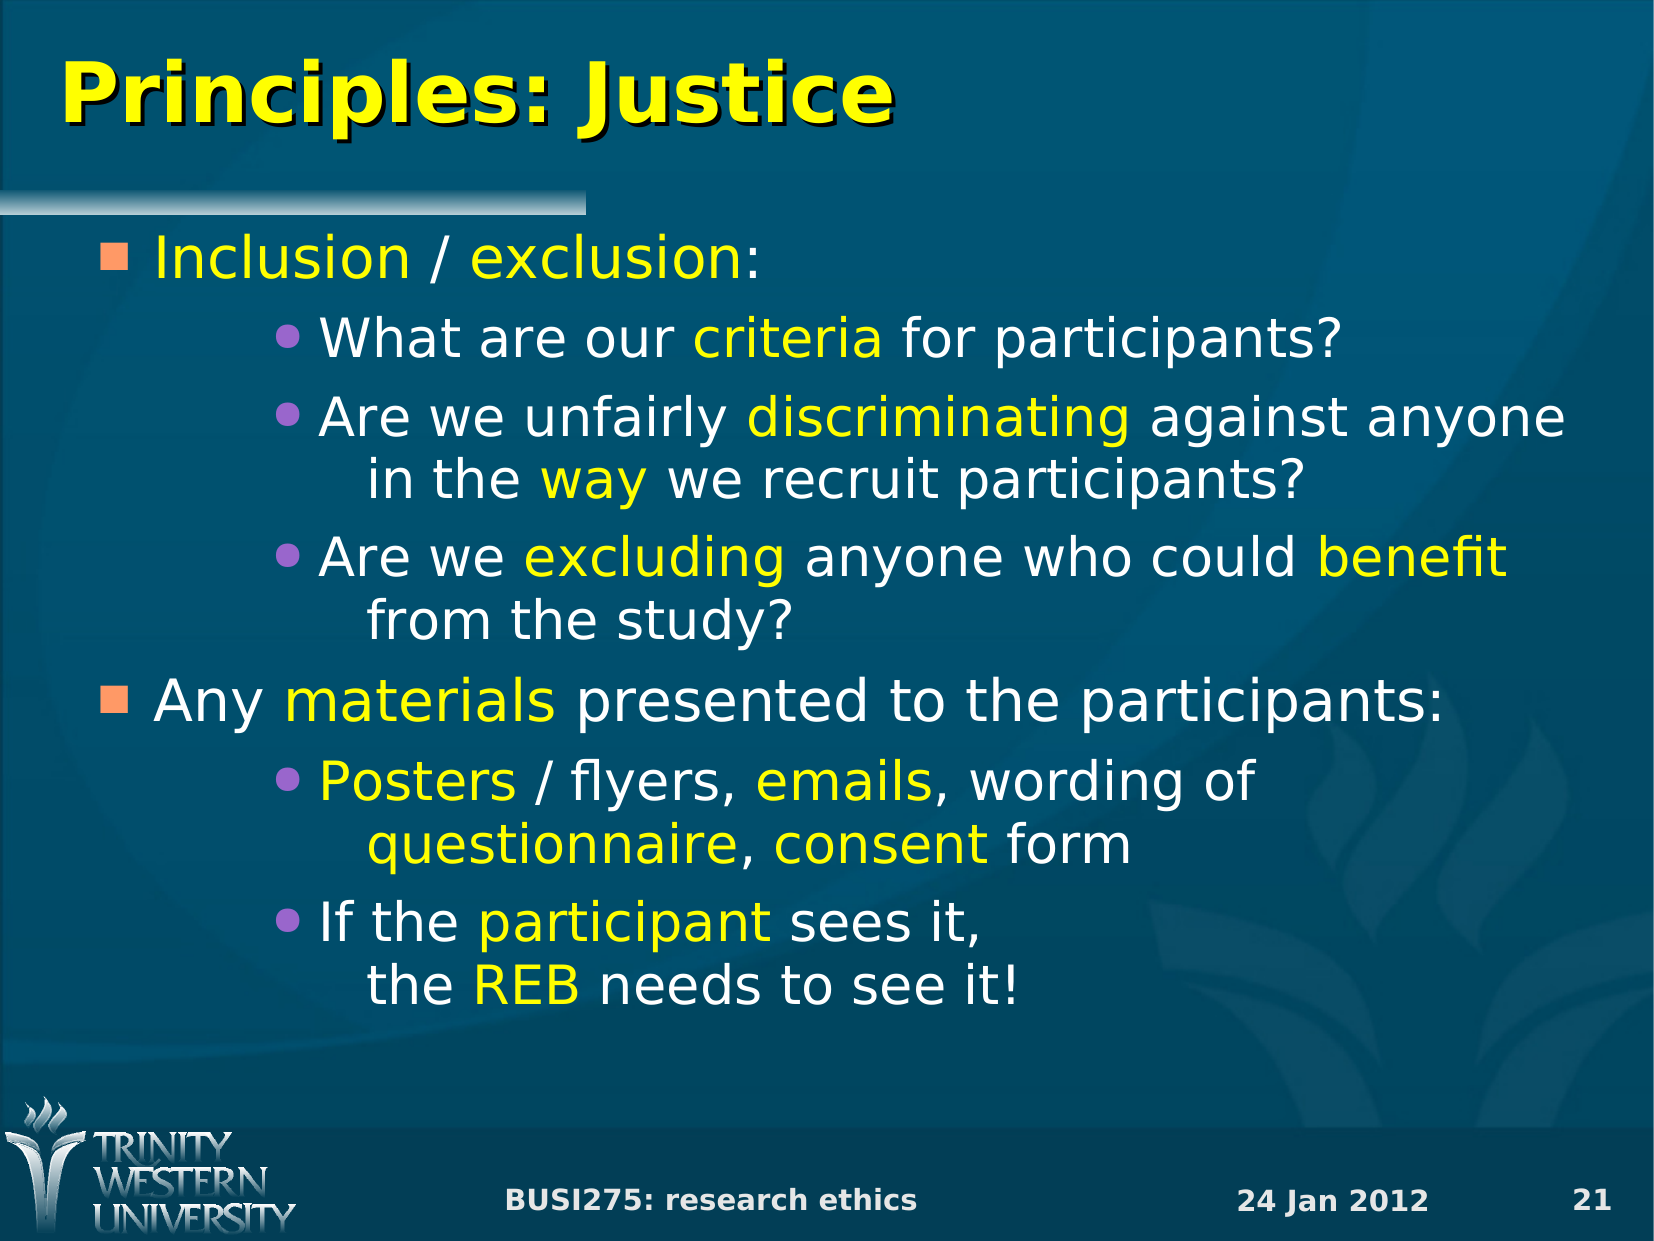

# Principles: Justice
Inclusion / exclusion:
What are our criteria for participants?
Are we unfairly discriminating against anyone in the way we recruit participants?
Are we excluding anyone who could benefit from the study?
Any materials presented to the participants:
Posters / flyers, emails, wording of questionnaire, consent form
If the participant sees it,
the REB needs to see it!
BUSI275: research ethics
24 Jan 2012
21